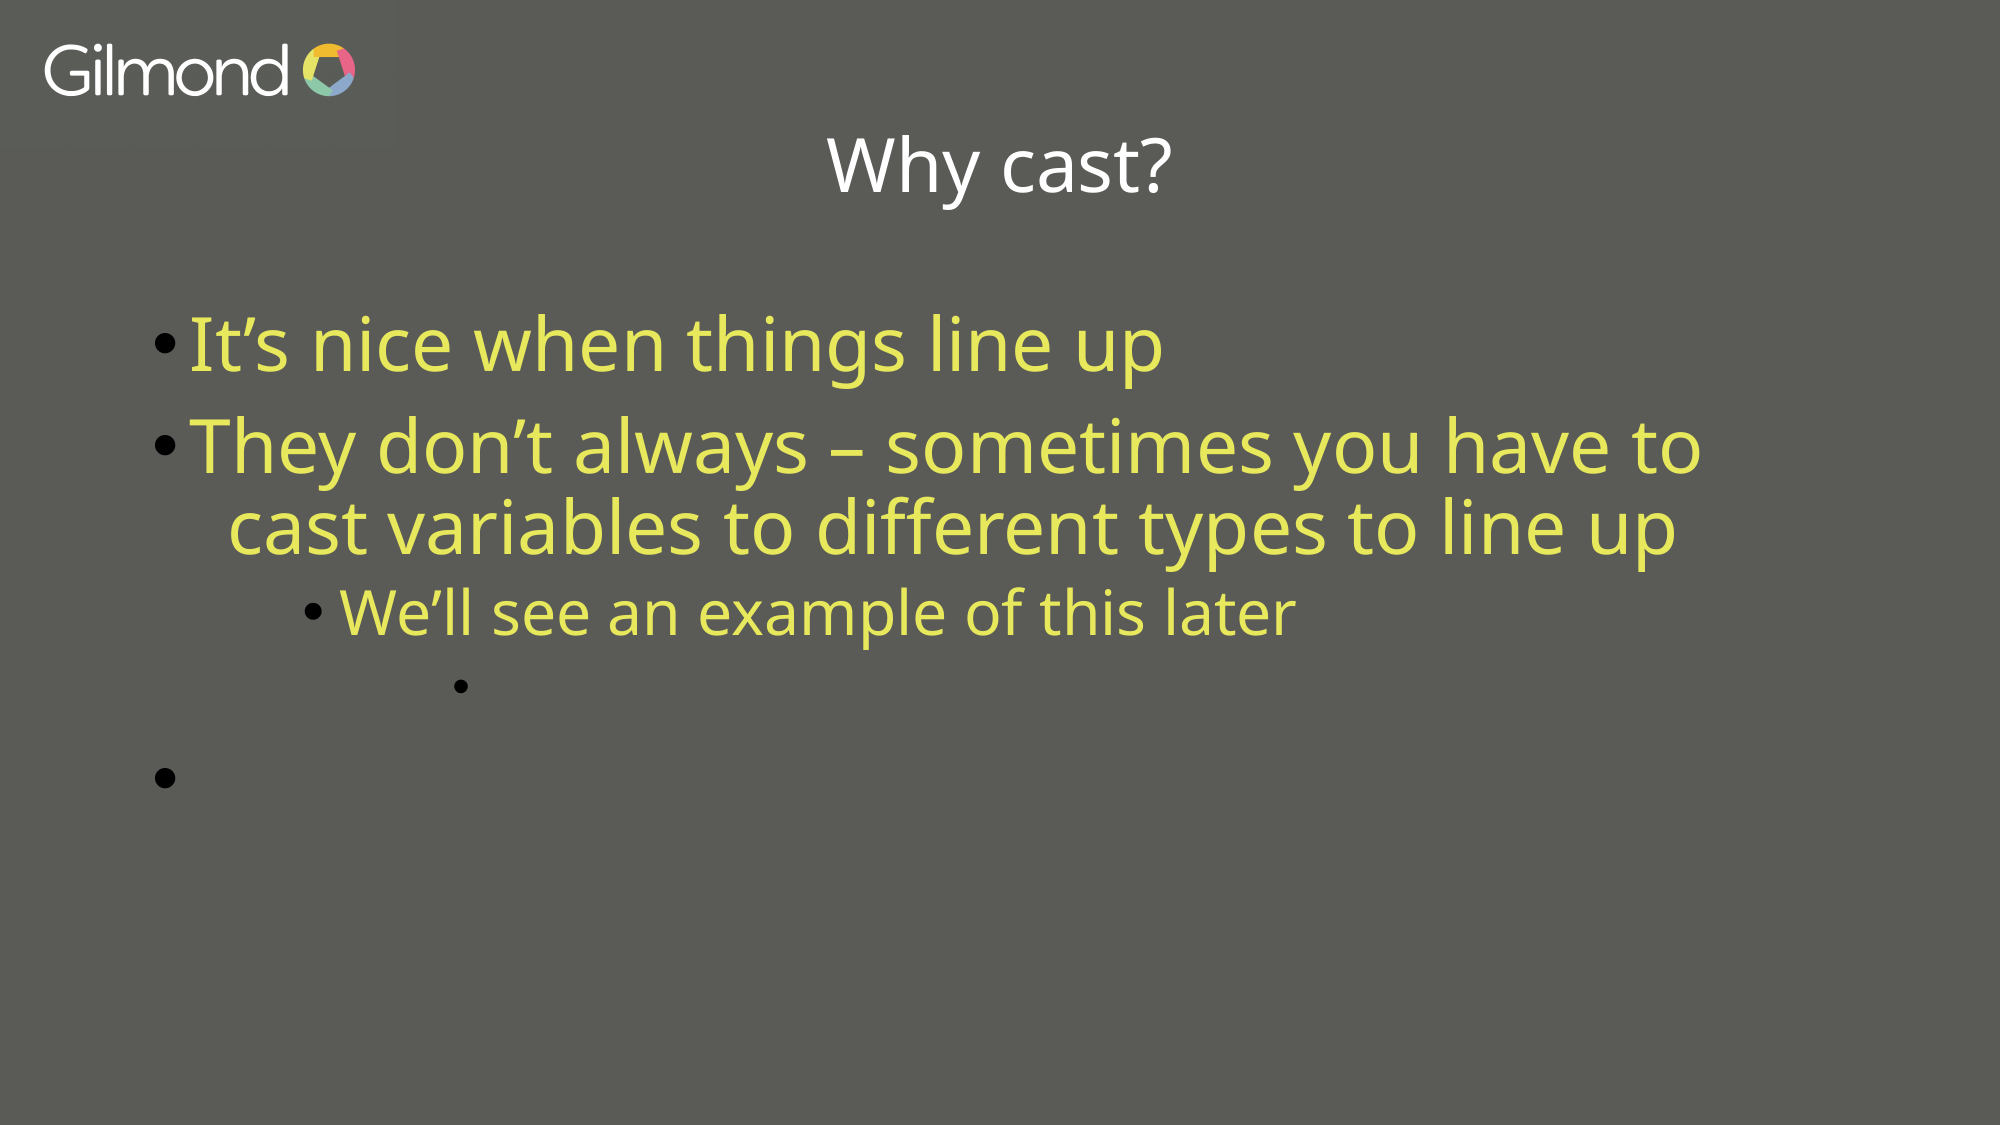

# Why cast?
It’s nice when things line up
They don’t always – sometimes you have to cast variables to different types to line up
We’ll see an example of this later